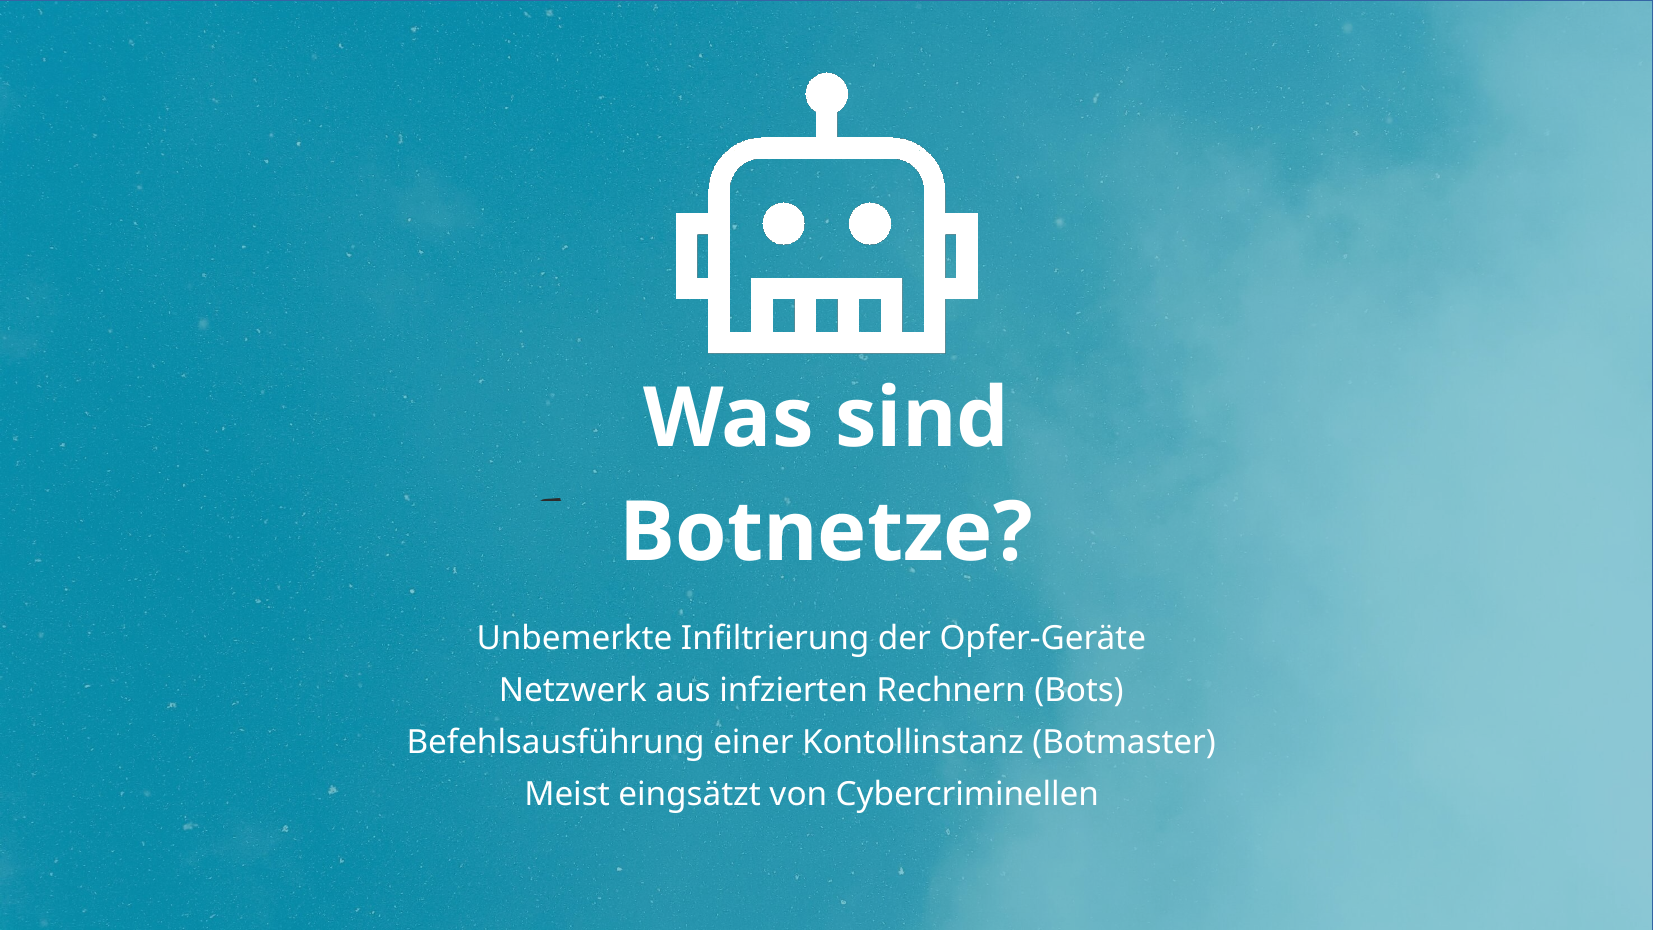

# Was sind Botnetze?
Unbemerkte Infiltrierung der Opfer-Geräte
Netzwerk aus infzierten Rechnern (Bots)
Befehlsausführung einer Kontollinstanz (Botmaster)
Meist eingsätzt von Cybercriminellen